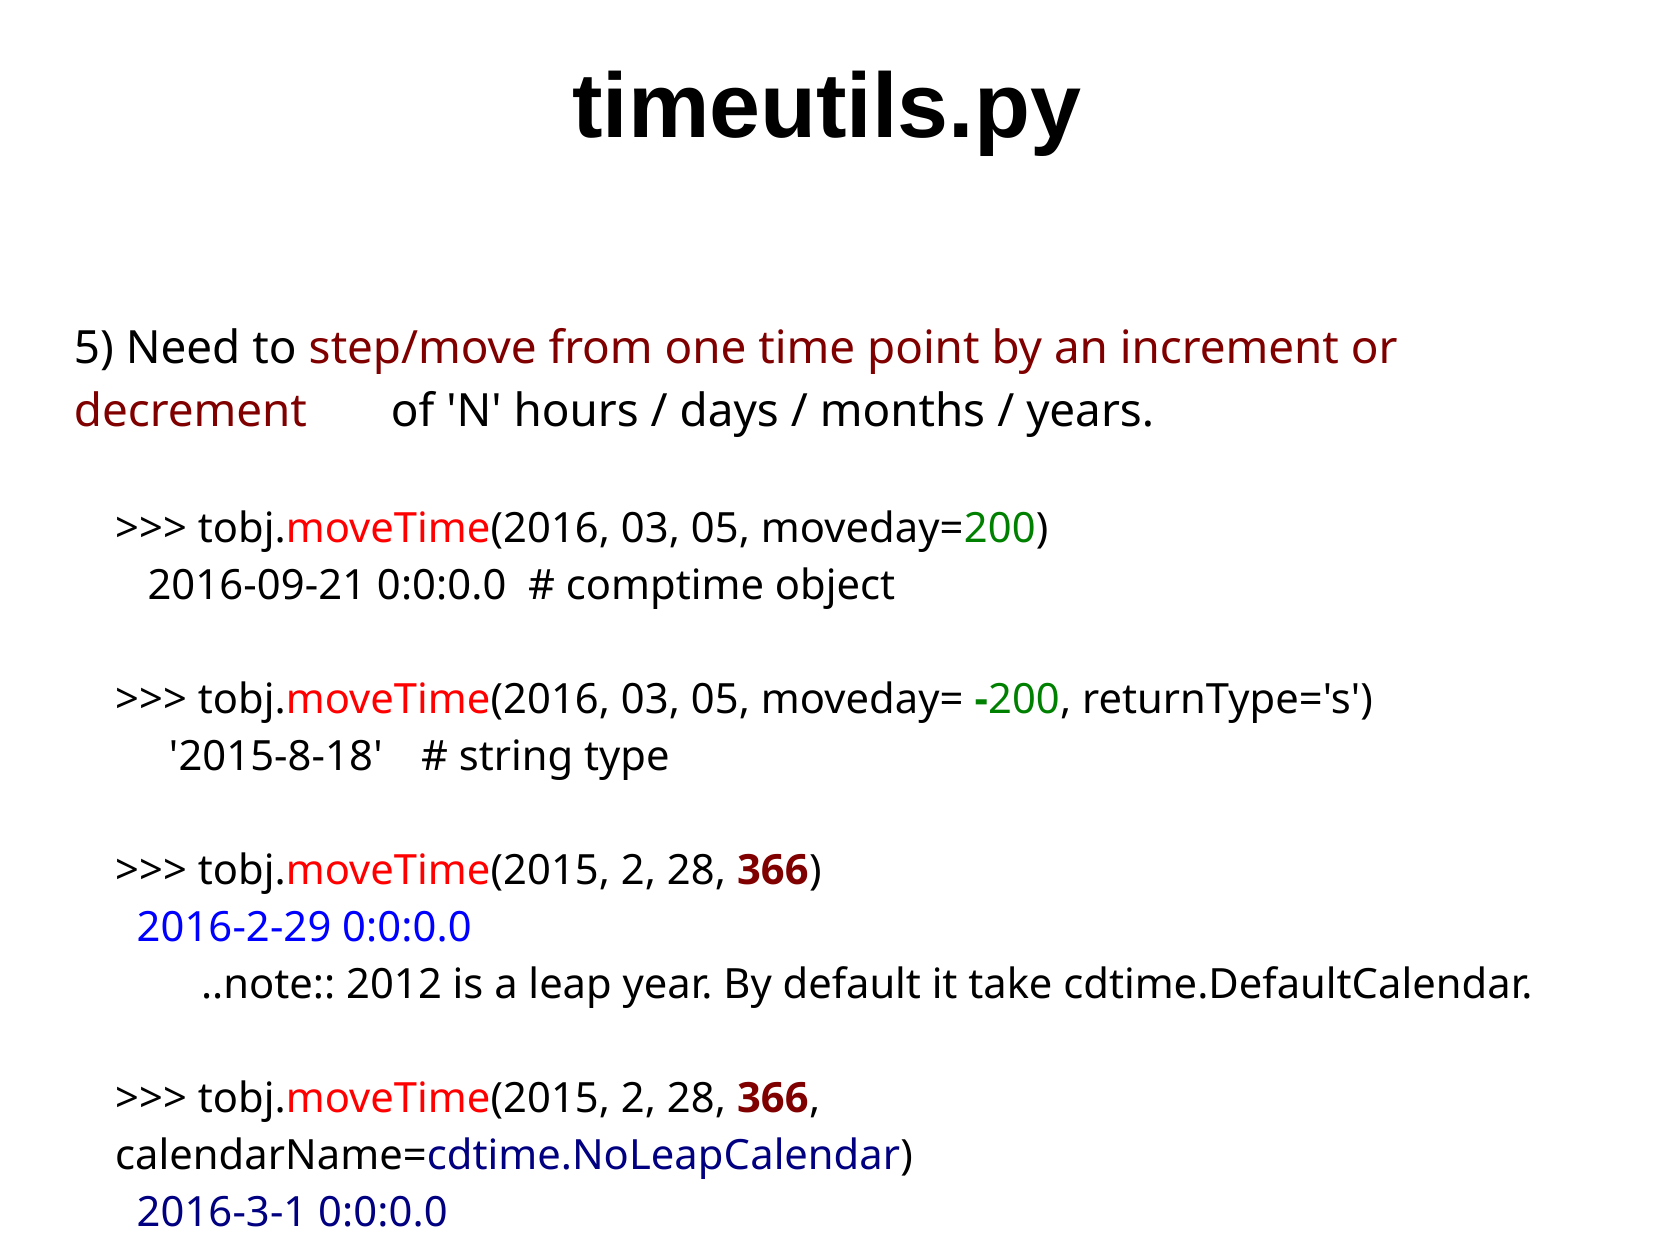

# timeutils.py
5) Need to step/move from one time point by an increment or decrement of 'N' hours / days / months / years.
>>> tobj.moveTime(2016, 03, 05, moveday=200)
 2016-09-21 0:0:0.0 # comptime object
>>> tobj.moveTime(2016, 03, 05, moveday= -200, returnType='s')
 '2015-8-18'	 # string type
>>> tobj.moveTime(2015, 2, 28, 366)
 2016-2-29 0:0:0.0
 ..note:: 2012 is a leap year. By default it take cdtime.DefaultCalendar.
>>> tobj.moveTime(2015, 2, 28, 366, calendarName=cdtime.NoLeapCalendar)
 2016-3-1 0:0:0.0